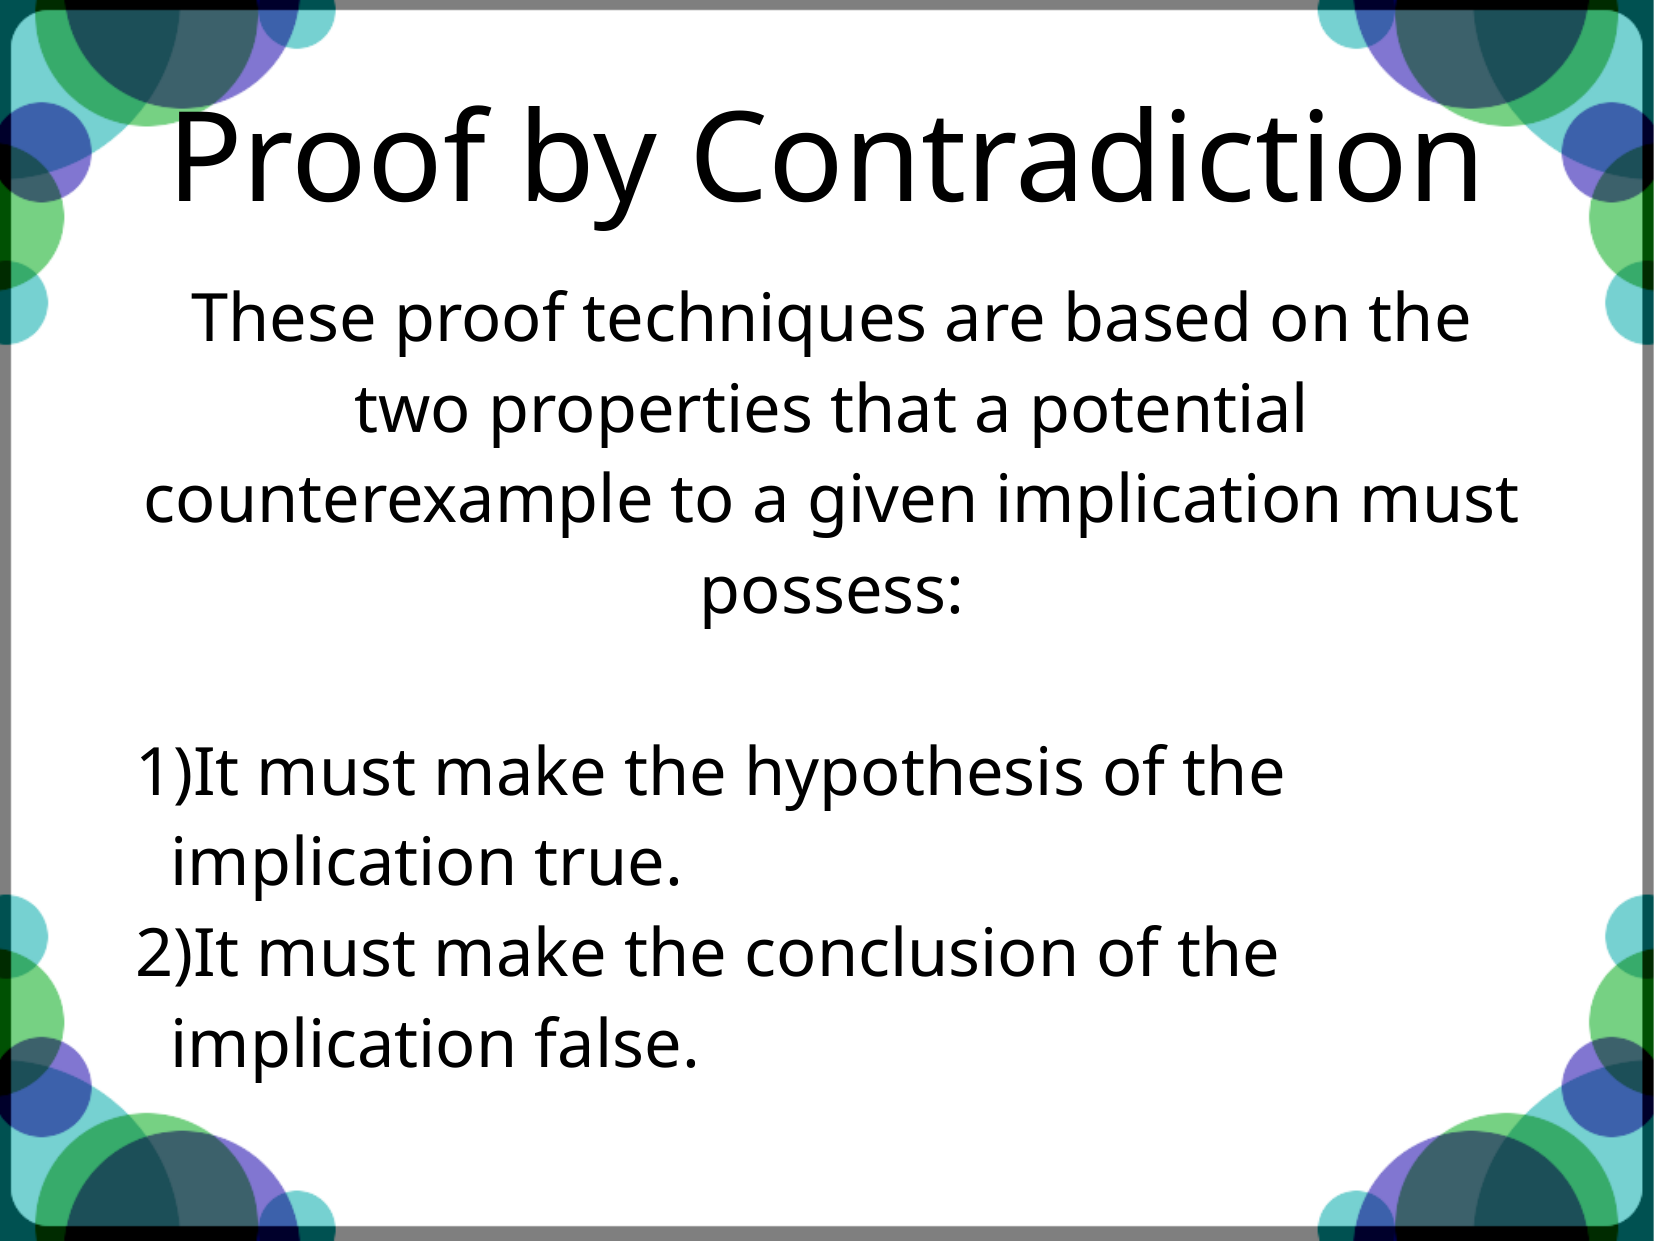

# Proof by Contradiction
These proof techniques are based on the two properties that a potential counterexample to a given implication must possess:
It must make the hypothesis of the implication true.
It must make the conclusion of the implication false.